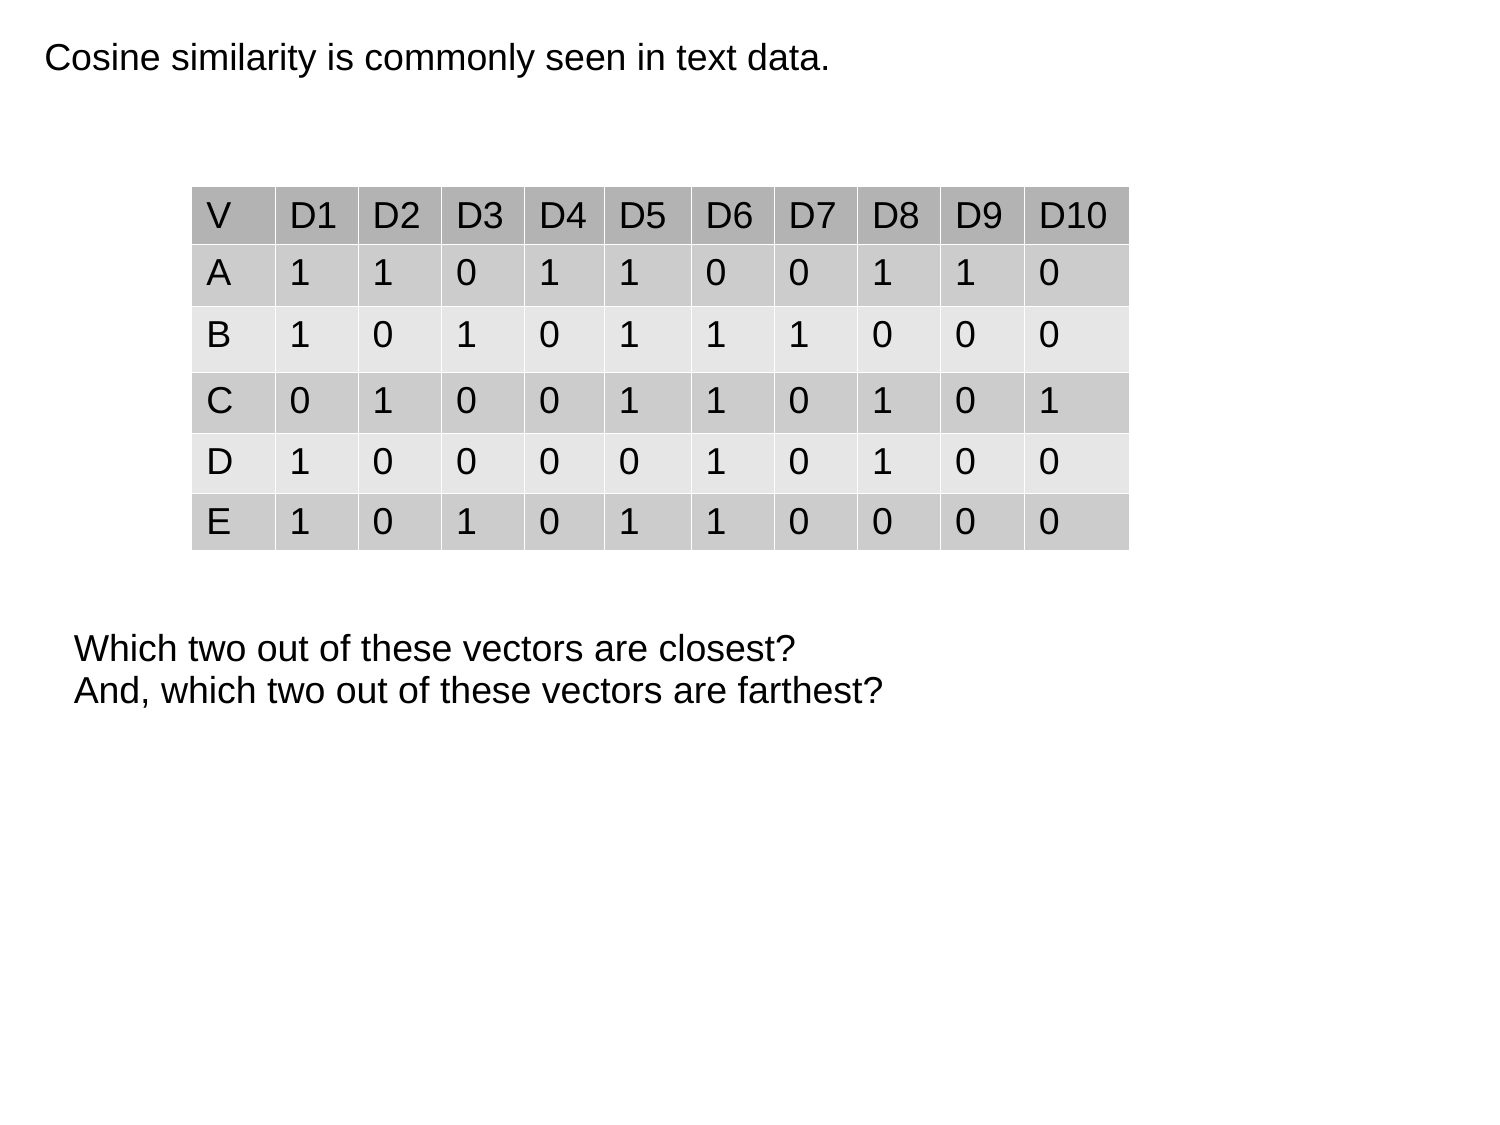

Cosine similarity is commonly seen in text data.
| V | D1 | D2 | D3 | D4 | D5 | D6 | D7 | D8 | D9 | D10 |
| --- | --- | --- | --- | --- | --- | --- | --- | --- | --- | --- |
| A | 1 | 1 | 0 | 1 | 1 | 0 | 0 | 1 | 1 | 0 |
| B | 1 | 0 | 1 | 0 | 1 | 1 | 1 | 0 | 0 | 0 |
| C | 0 | 1 | 0 | 0 | 1 | 1 | 0 | 1 | 0 | 1 |
| D | 1 | 0 | 0 | 0 | 0 | 1 | 0 | 1 | 0 | 0 |
| E | 1 | 0 | 1 | 0 | 1 | 1 | 0 | 0 | 0 | 0 |
Which two out of these vectors are closest?
And, which two out of these vectors are farthest?